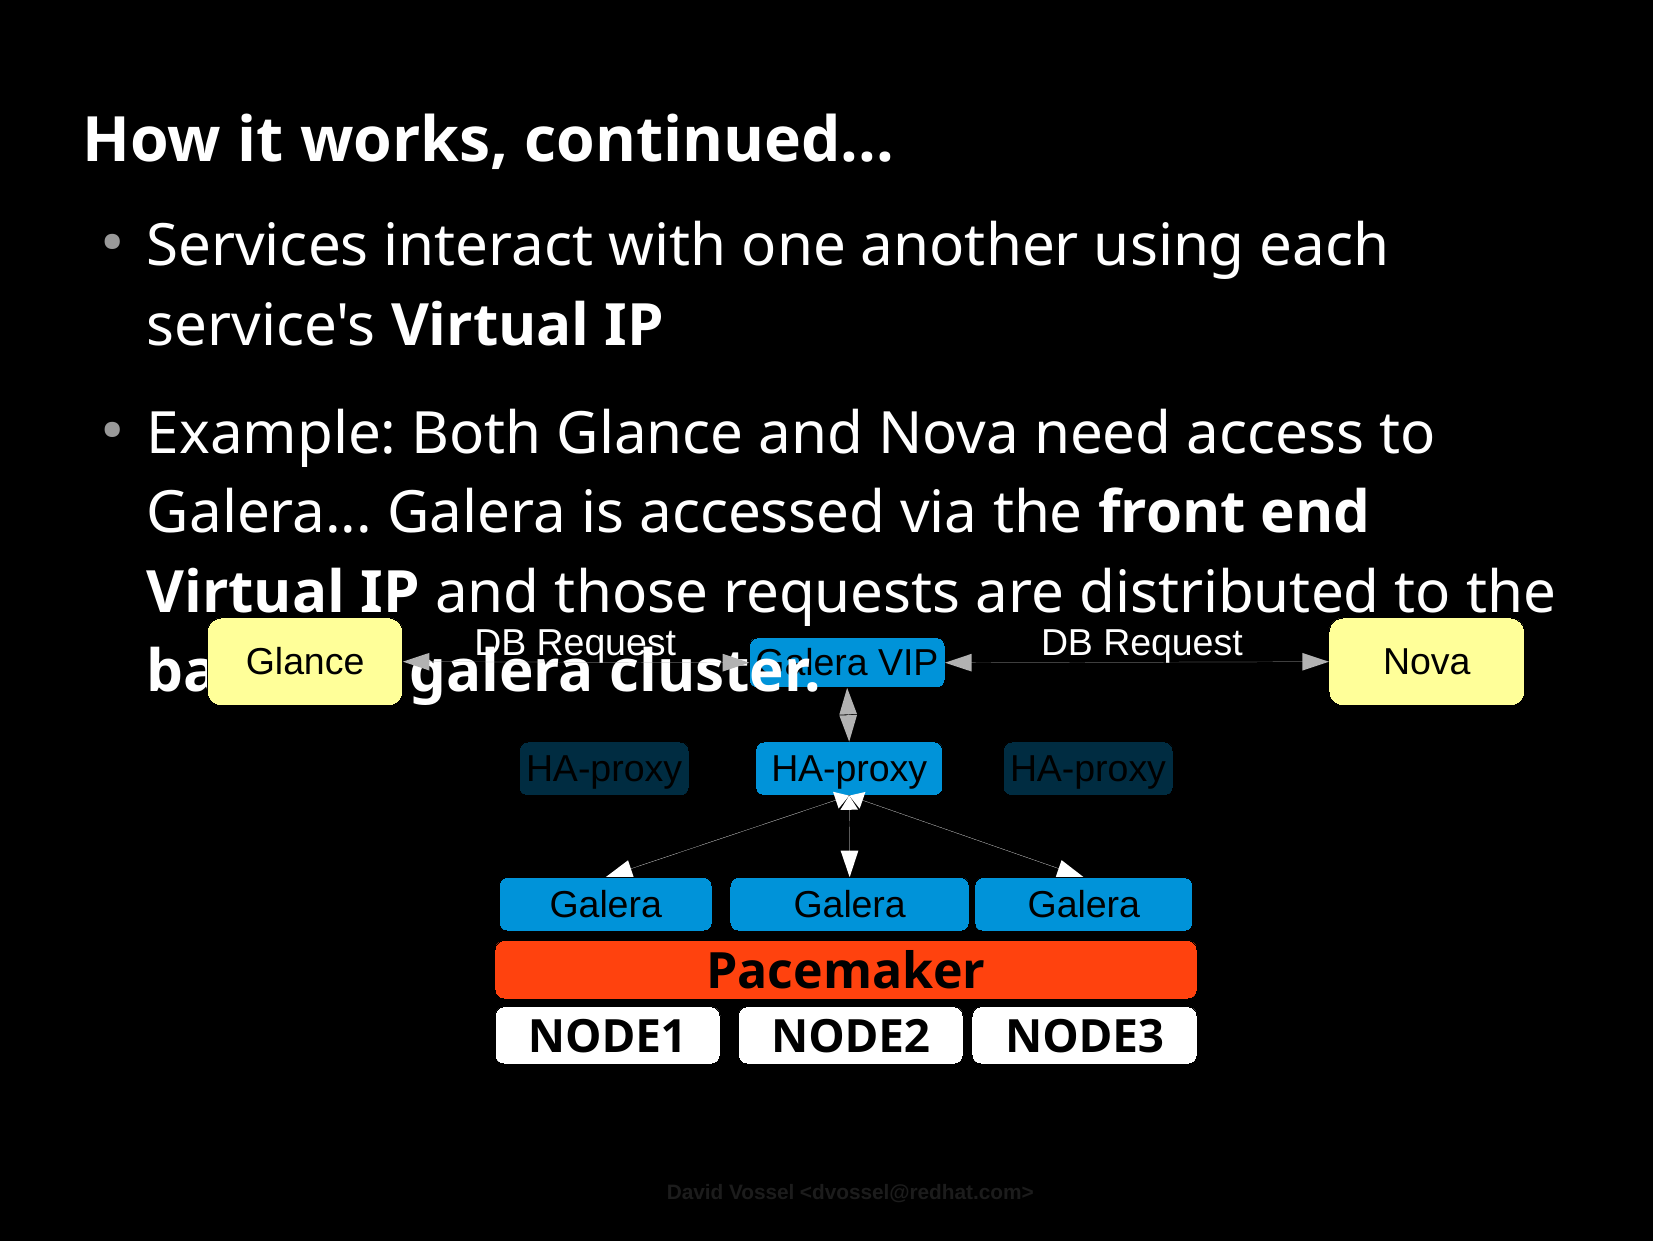

# How it works, continued...
Services interact with one another using each service's Virtual IP
Example: Both Glance and Nova need access to Galera... Galera is accessed via the front end Virtual IP and those requests are distributed to the backend galera cluster.
DB Request
DB Request
Glance
Nova
Galera VIP
HA-proxy
HA-proxy
HA-proxy
Galera
Galera
Galera
Pacemaker
NODE1
NODE2
NODE3